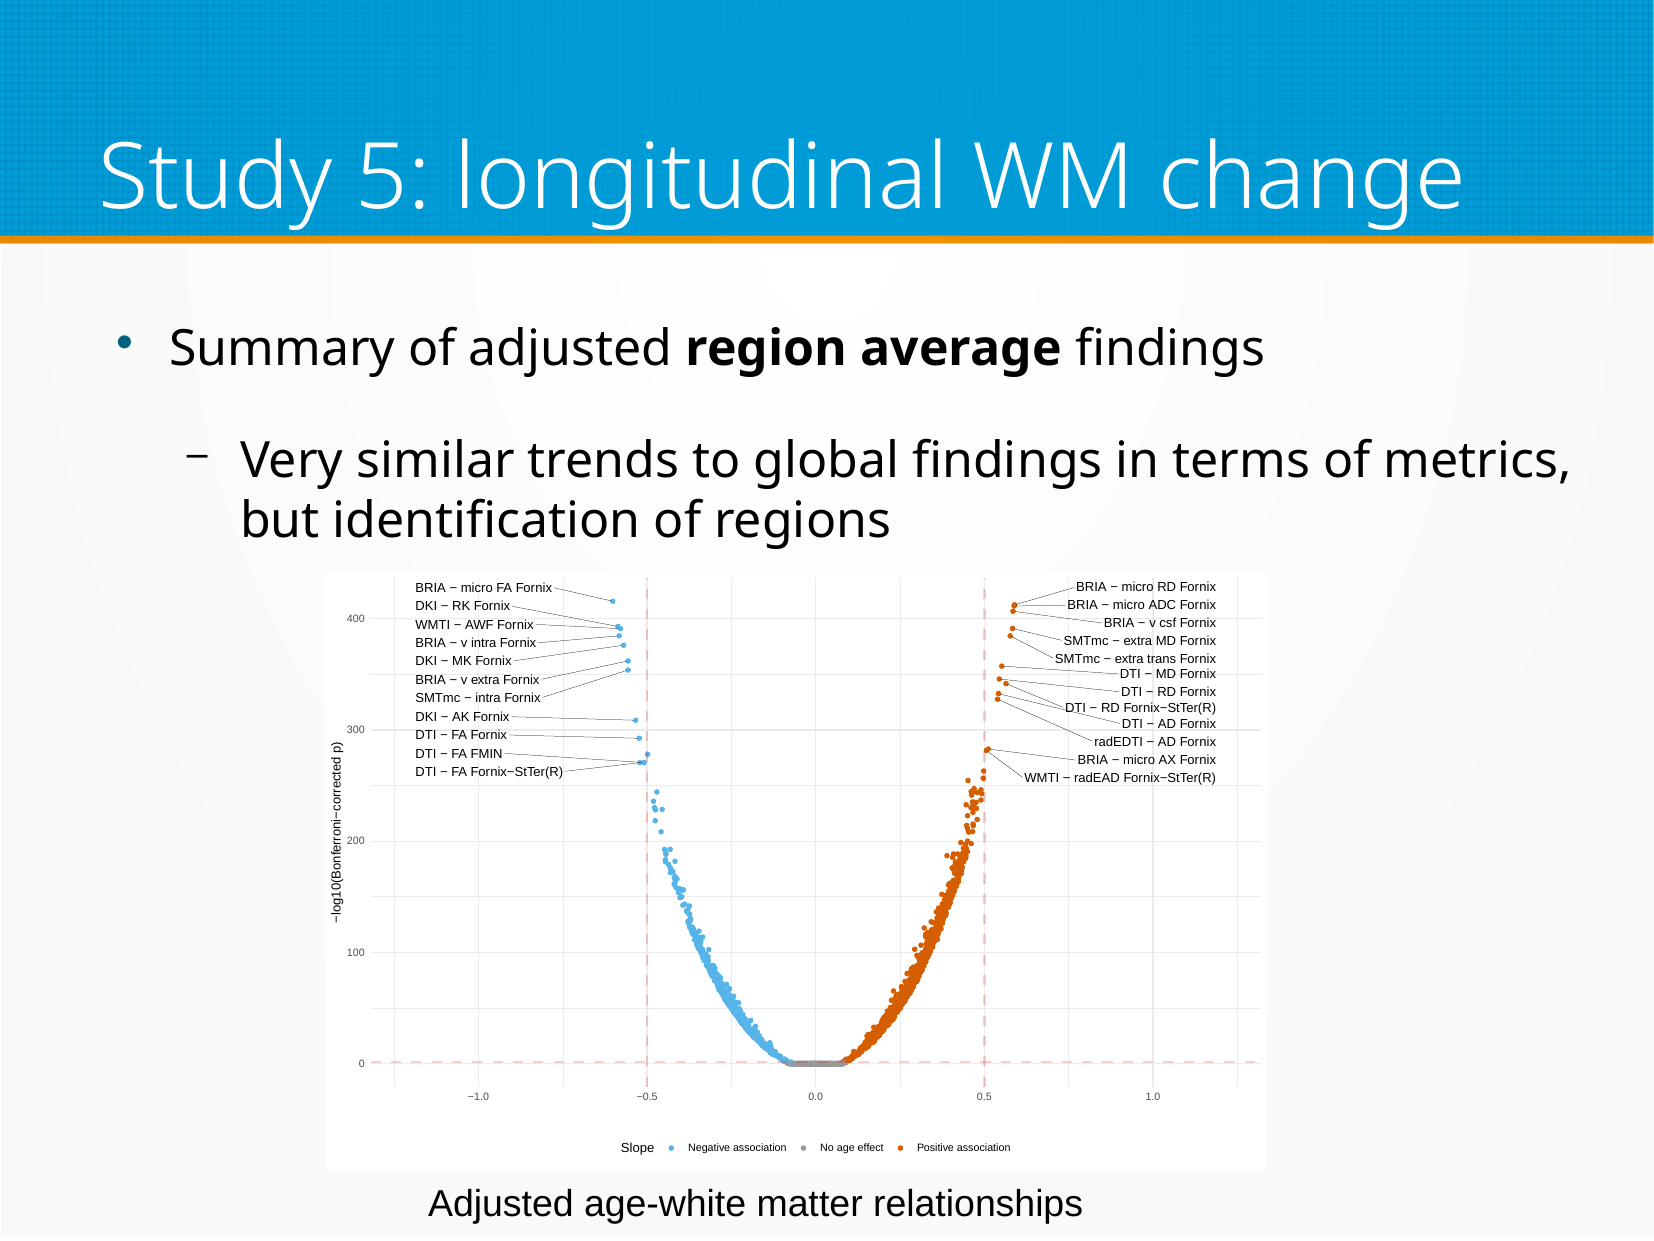

# Study 5: longitudinal WM change
Summary of adjusted region average findings
Very similar trends to global findings in terms of metrics, but identification of regions
Adjusted age-white matter relationships